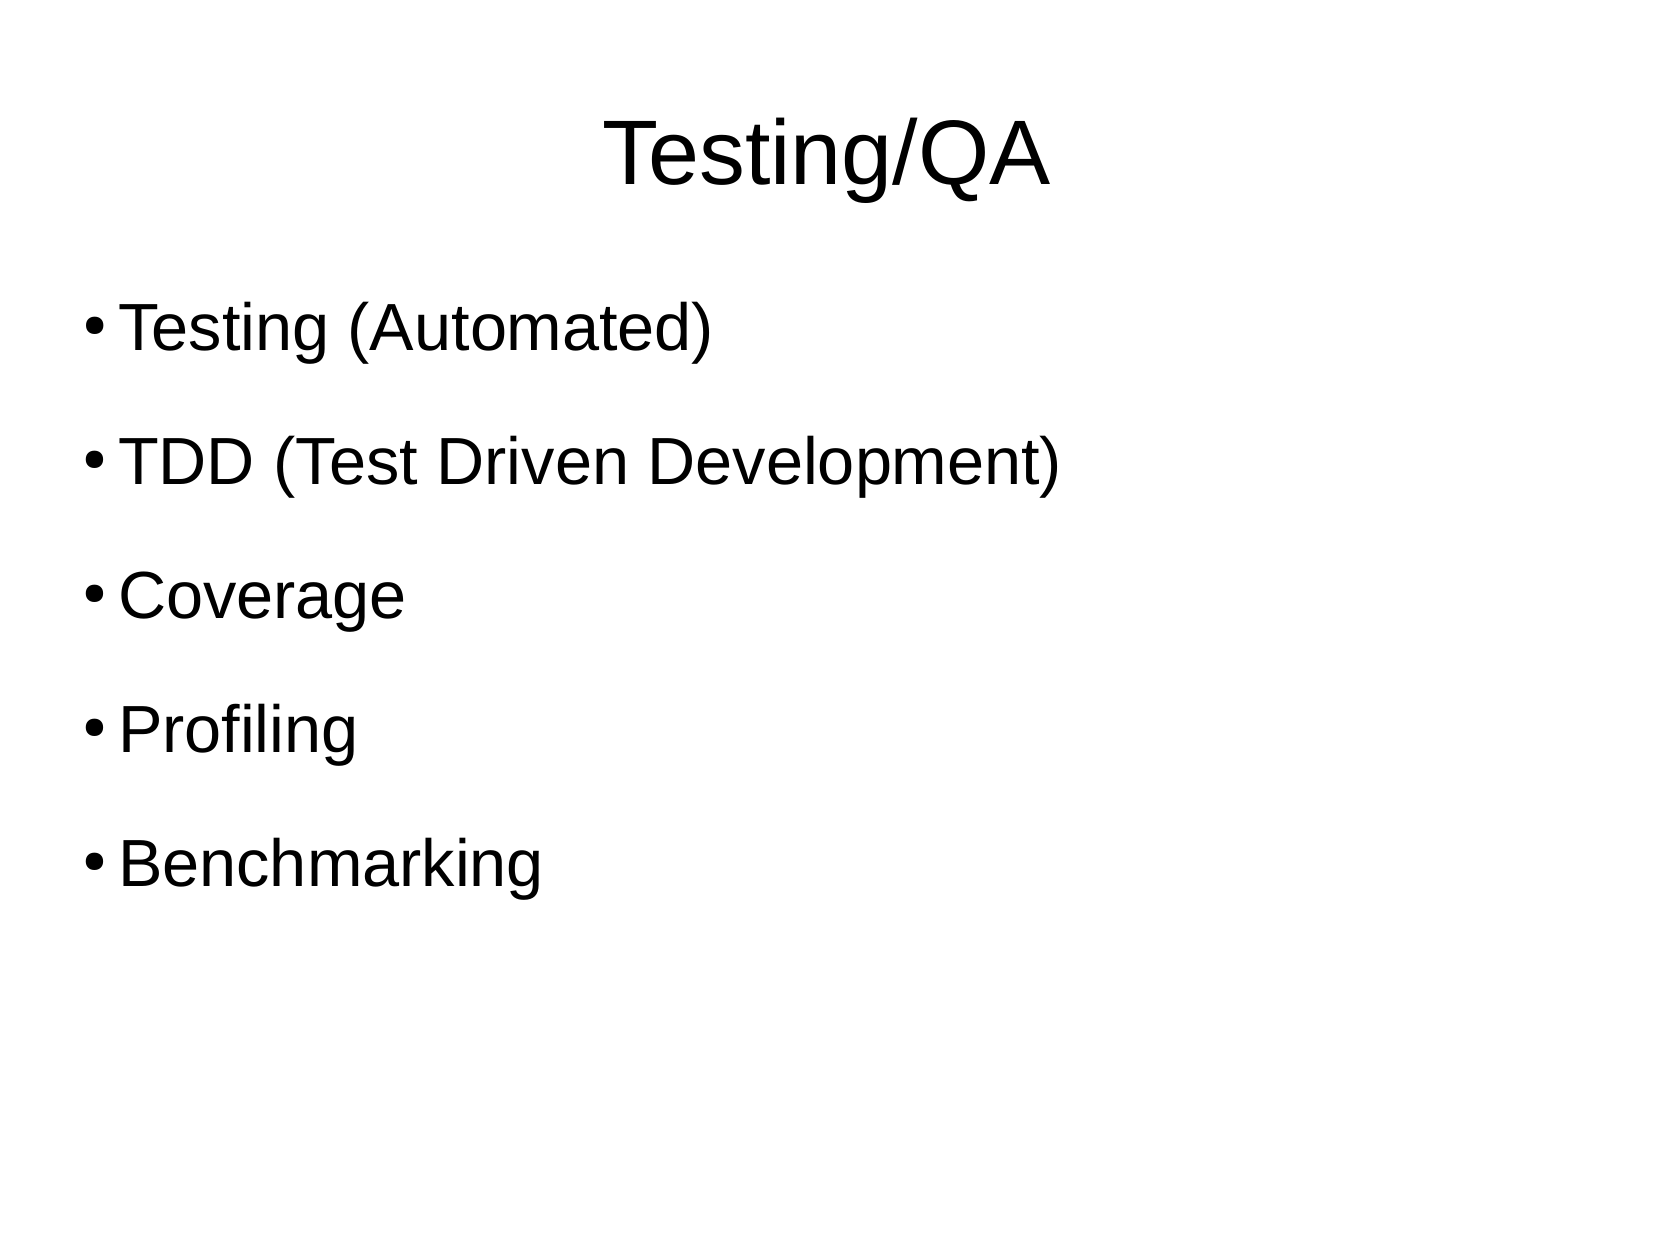

# Testing/QA
Testing (Automated)
TDD (Test Driven Development)
Coverage
Profiling
Benchmarking